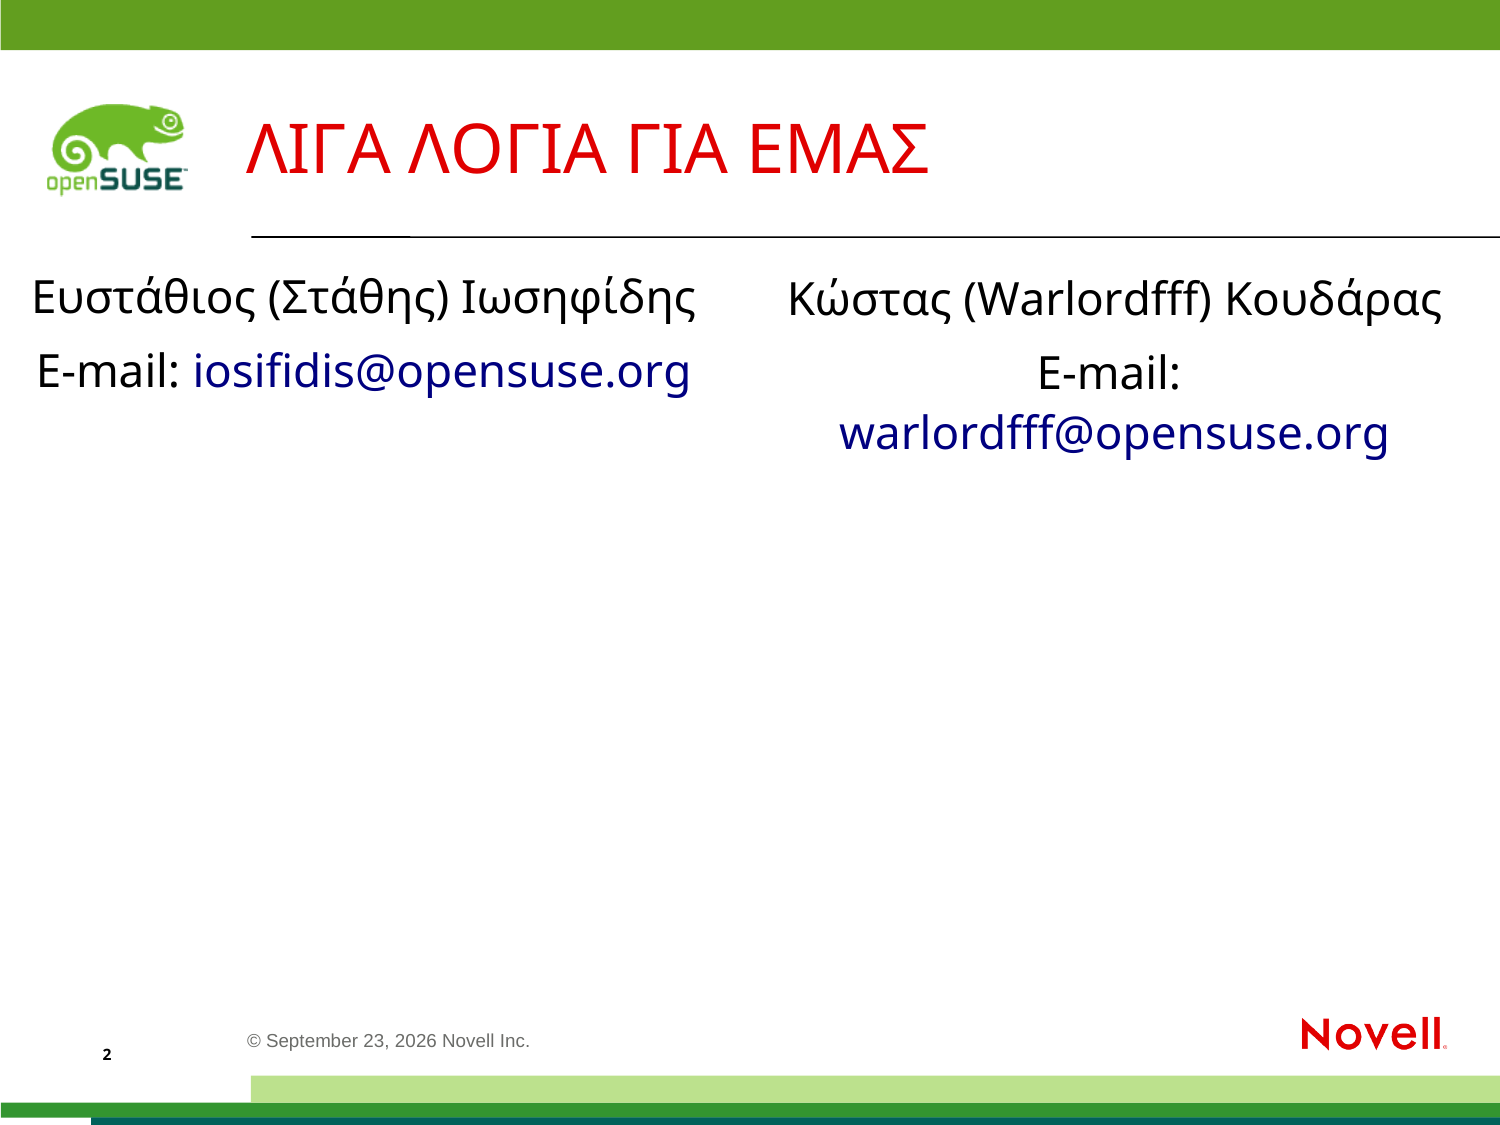

# ΛΙΓΑ ΛΟΓΙΑ ΓΙΑ ΕΜΑΣ
Ευστάθιος (Στάθης) Ιωσηφίδης
E-mail: iosifidis@opensuse.org
Κώστας (Warlordfff) Κουδάρας
E-mail: warlordfff@opensuse.org